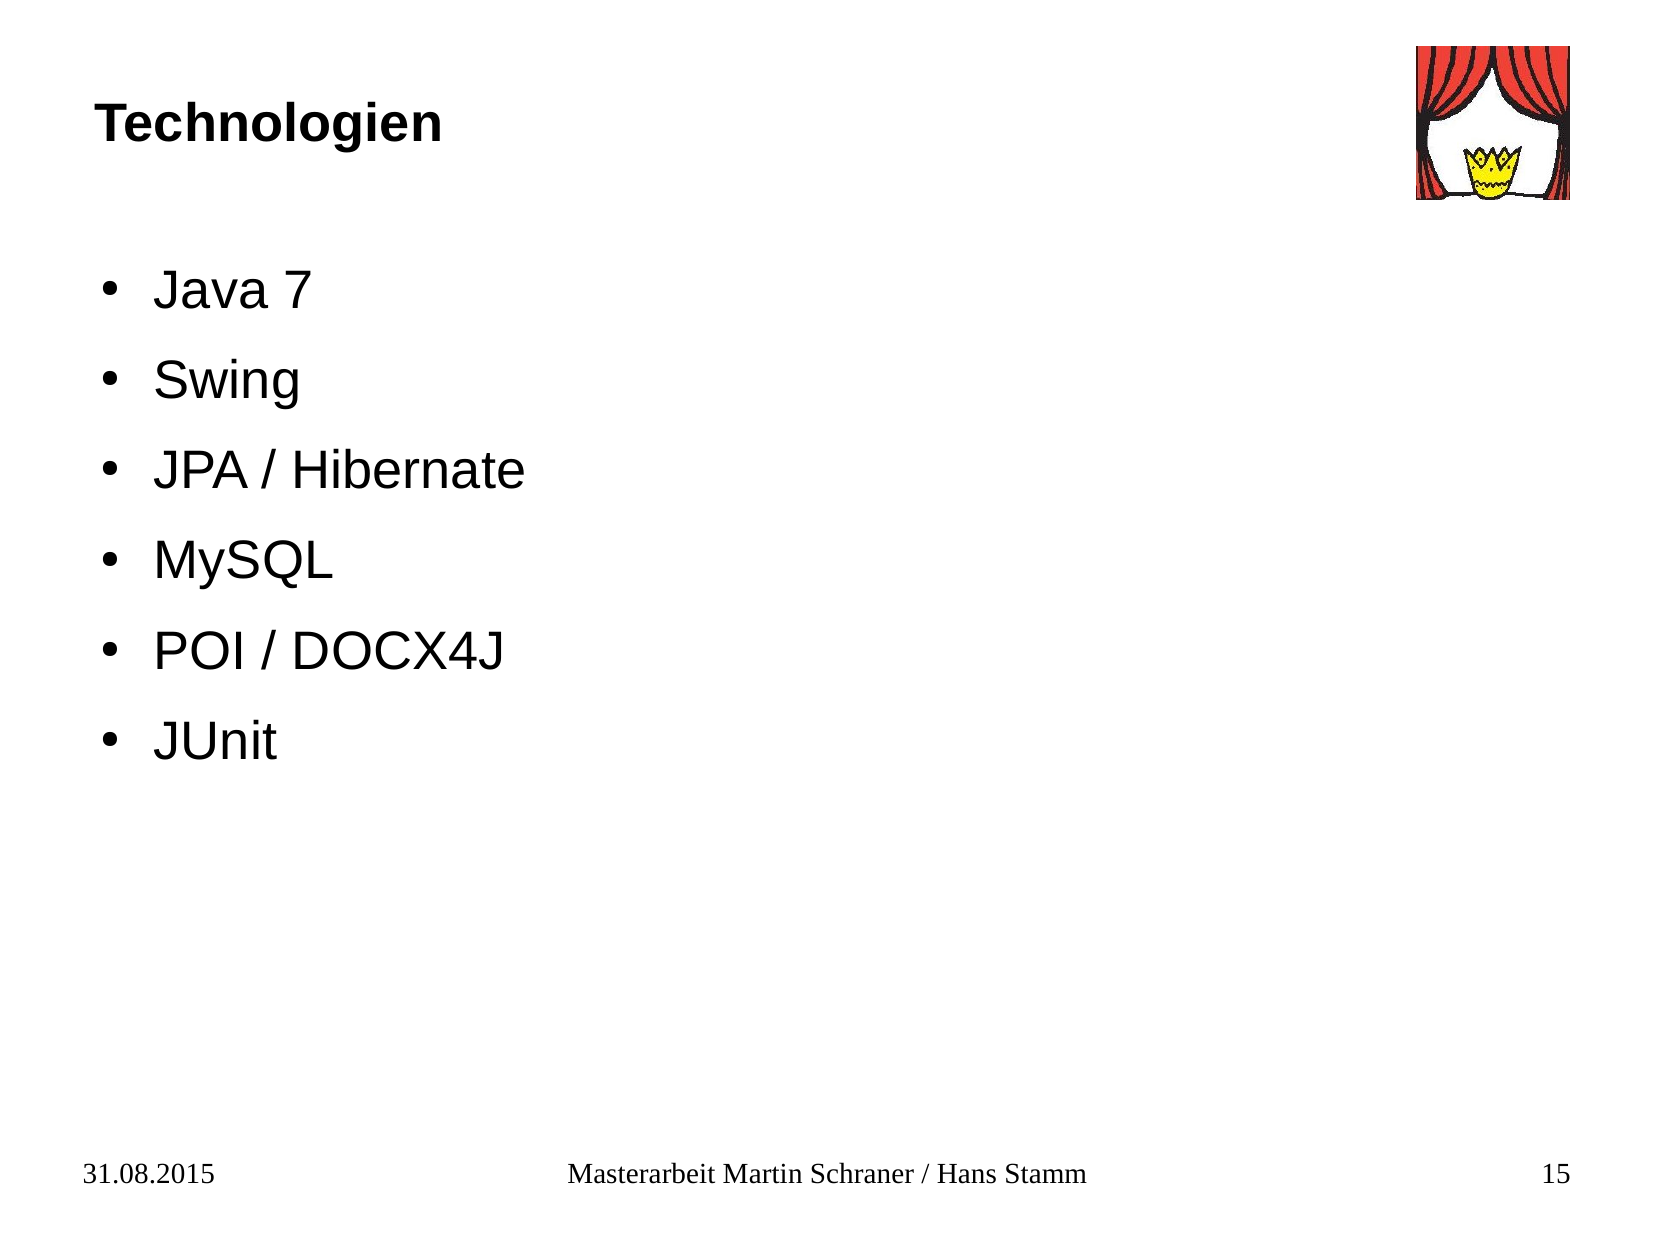

# Technologien
Java 7
Swing
JPA / Hibernate
MySQL
POI / DOCX4J
JUnit
31.08.2015
15